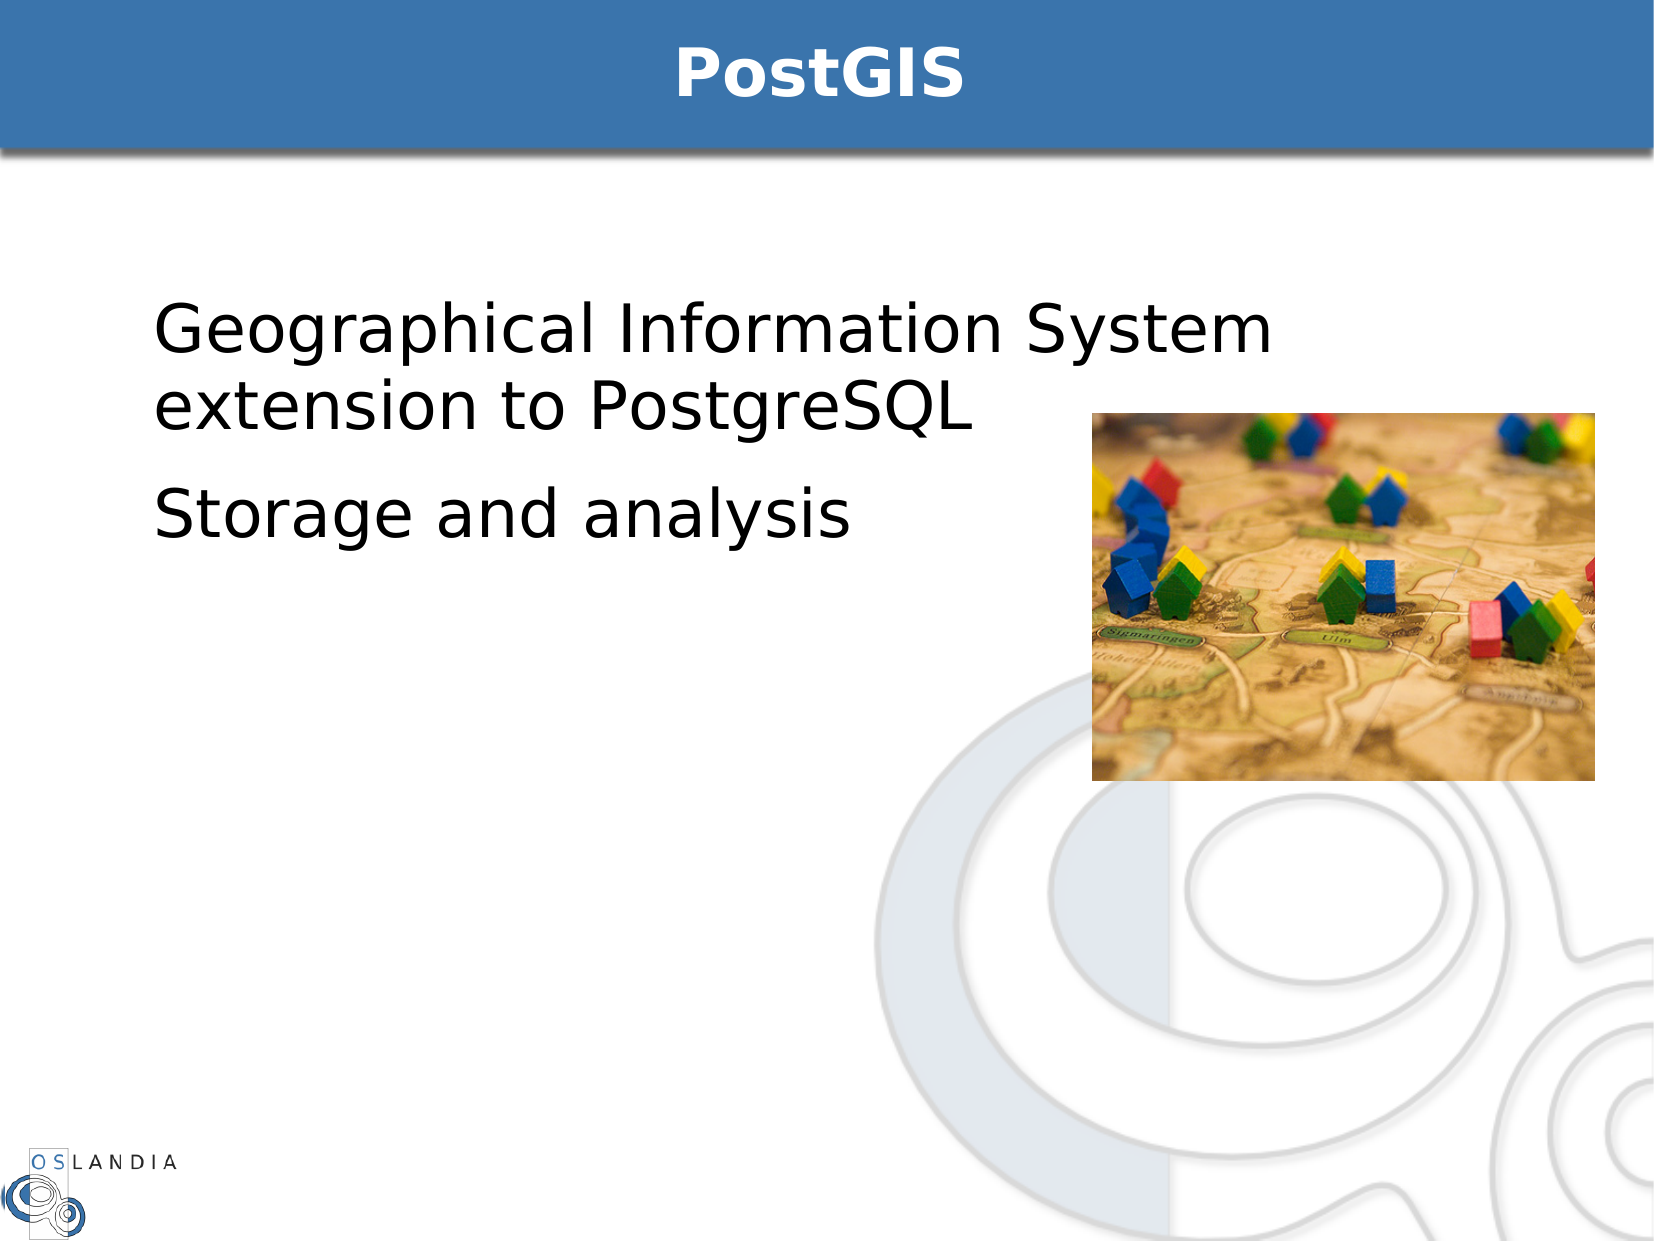

# PostGIS
Geographical Information System extension to PostgreSQL
Storage and analysis